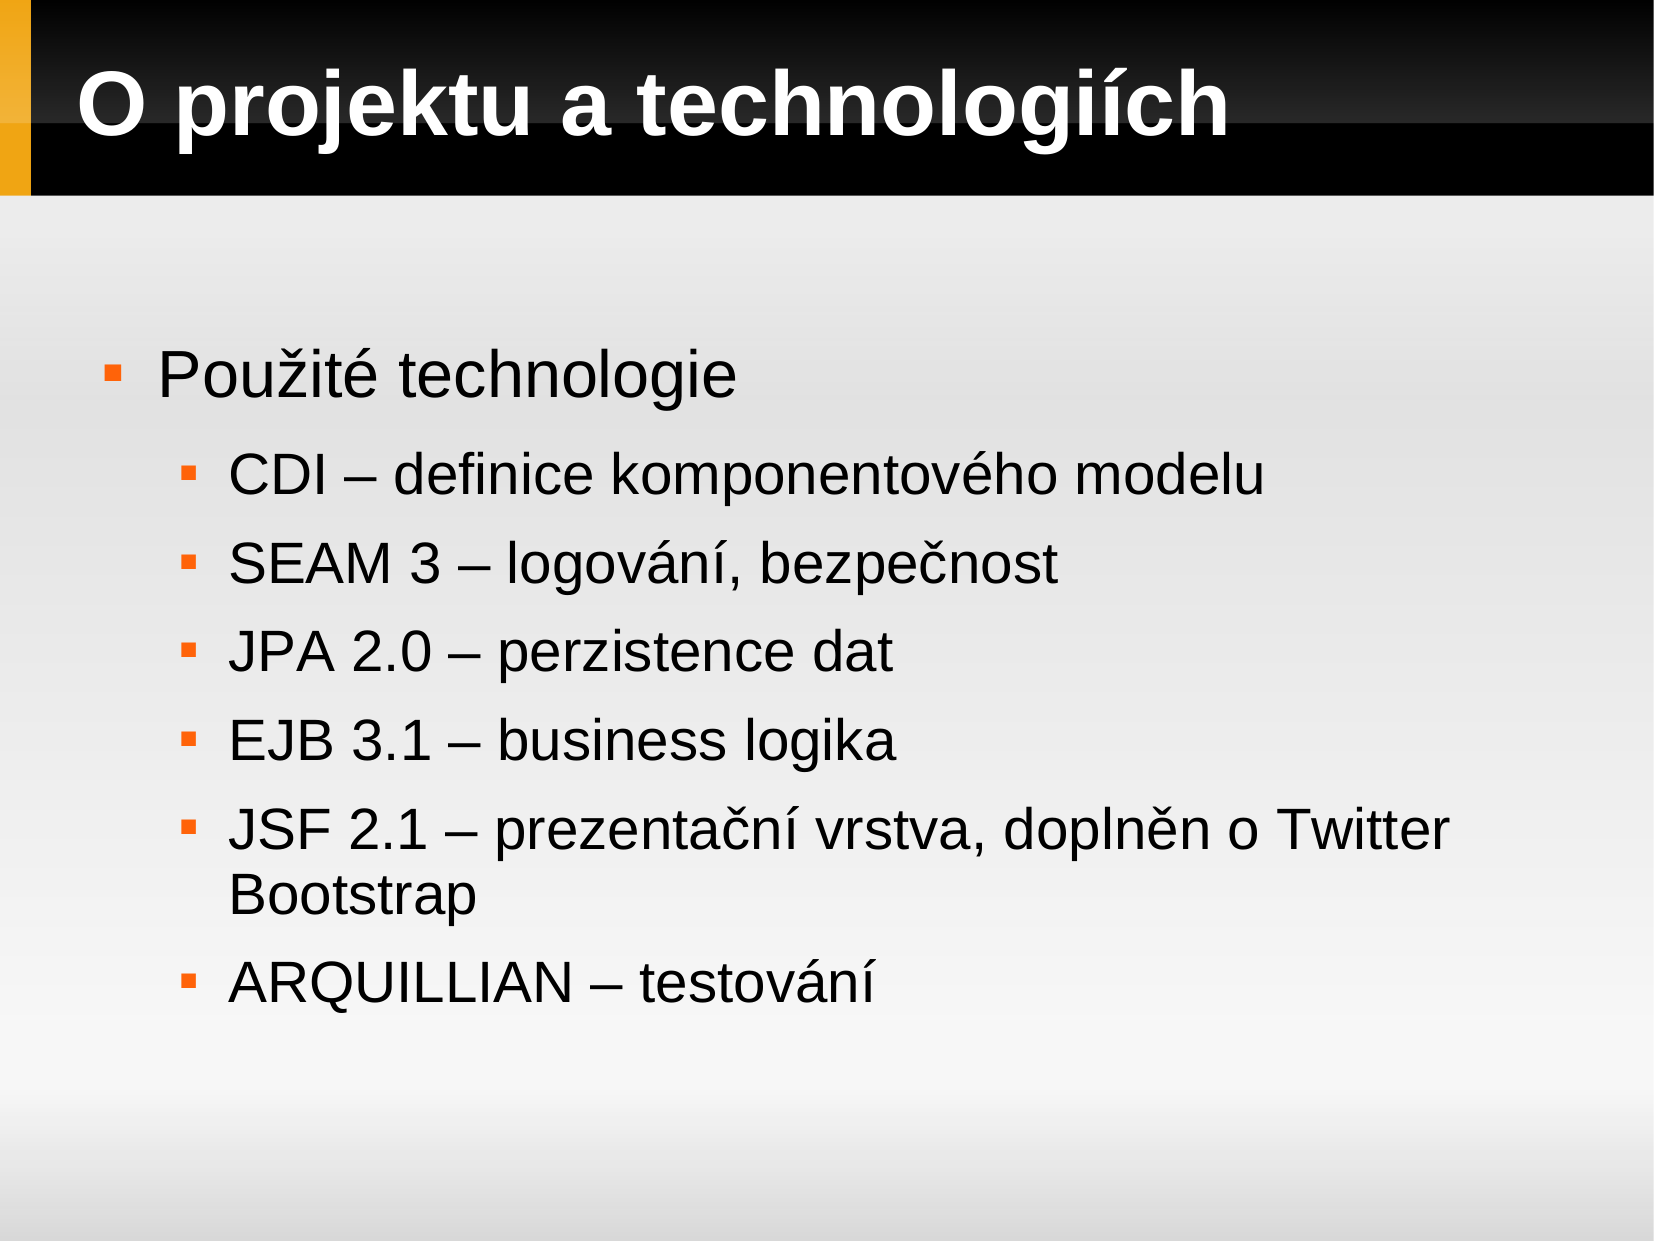

# O projektu a technologiích
Použité technologie
CDI – definice komponentového modelu
SEAM 3 – logování, bezpečnost
JPA 2.0 – perzistence dat
EJB 3.1 – business logika
JSF 2.1 – prezentační vrstva, doplněn o Twitter 	Bootstrap
ARQUILLIAN – testování